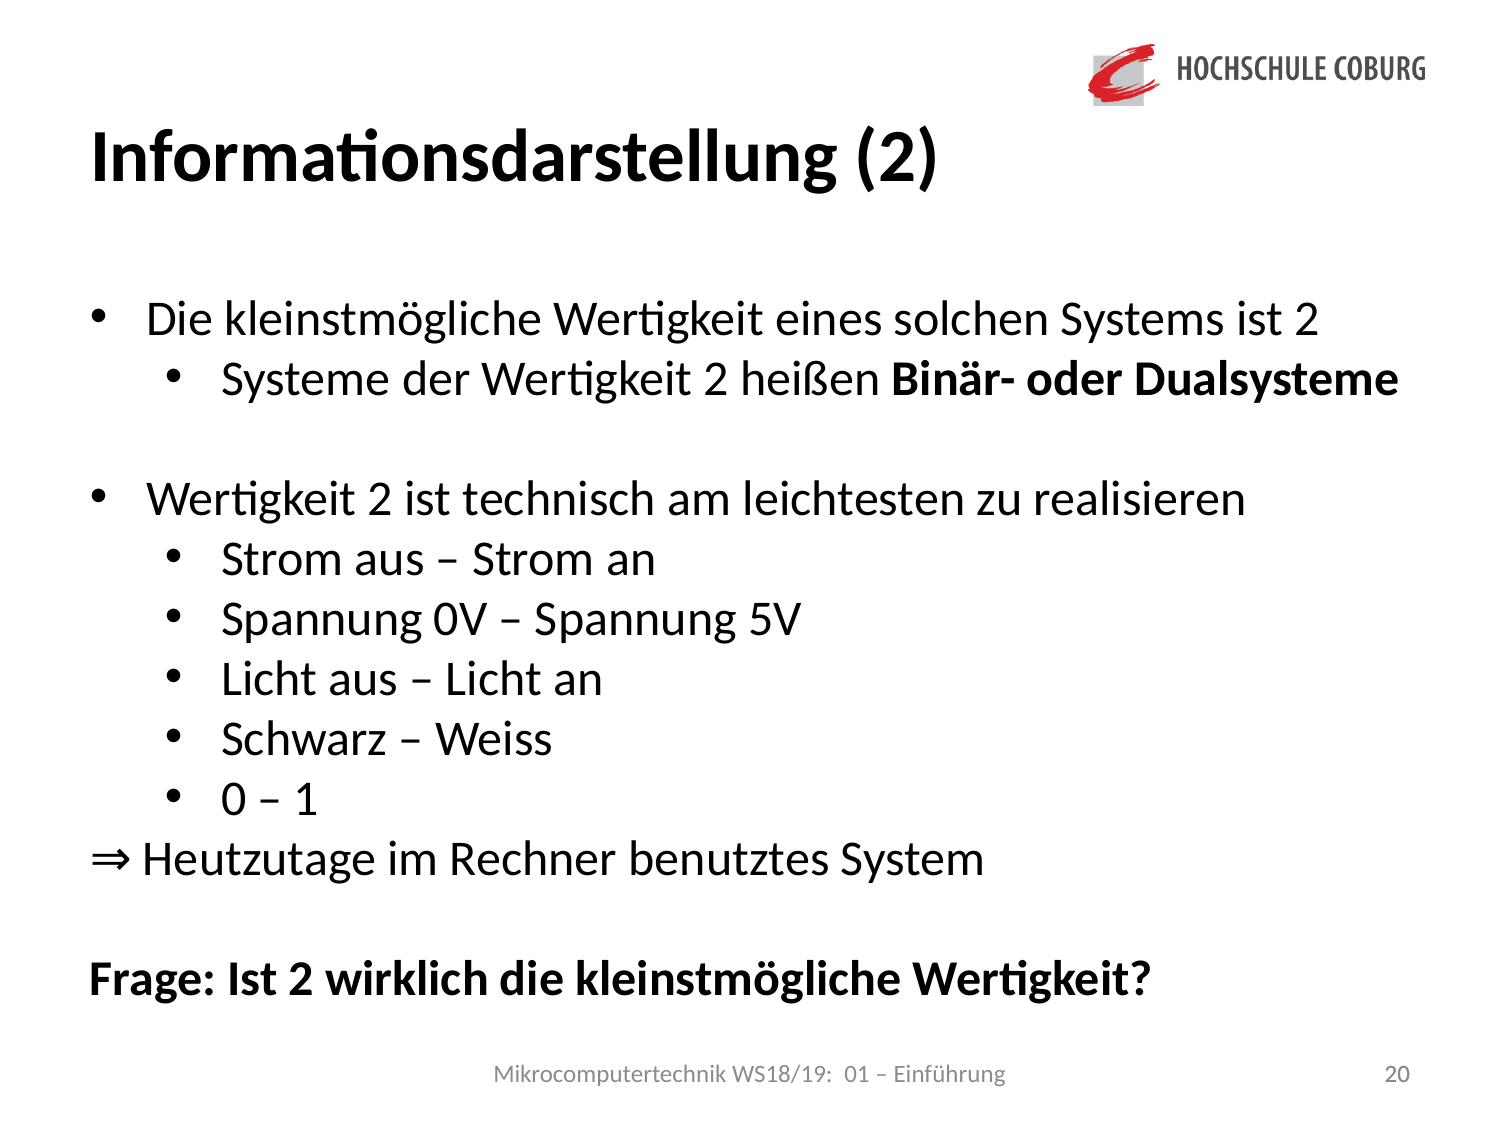

# Informationsdarstellung (2)
Die kleinstmögliche Wertigkeit eines solchen Systems ist 2
Systeme der Wertigkeit 2 heißen Binär- oder Dualsysteme
Wertigkeit 2 ist technisch am leichtesten zu realisieren
Strom aus – Strom an
Spannung 0V – Spannung 5V
Licht aus – Licht an
Schwarz – Weiss
0 – 1
⇒ Heutzutage im Rechner benutztes System
Frage: Ist 2 wirklich die kleinstmögliche Wertigkeit?
MCT01: Einführung
20